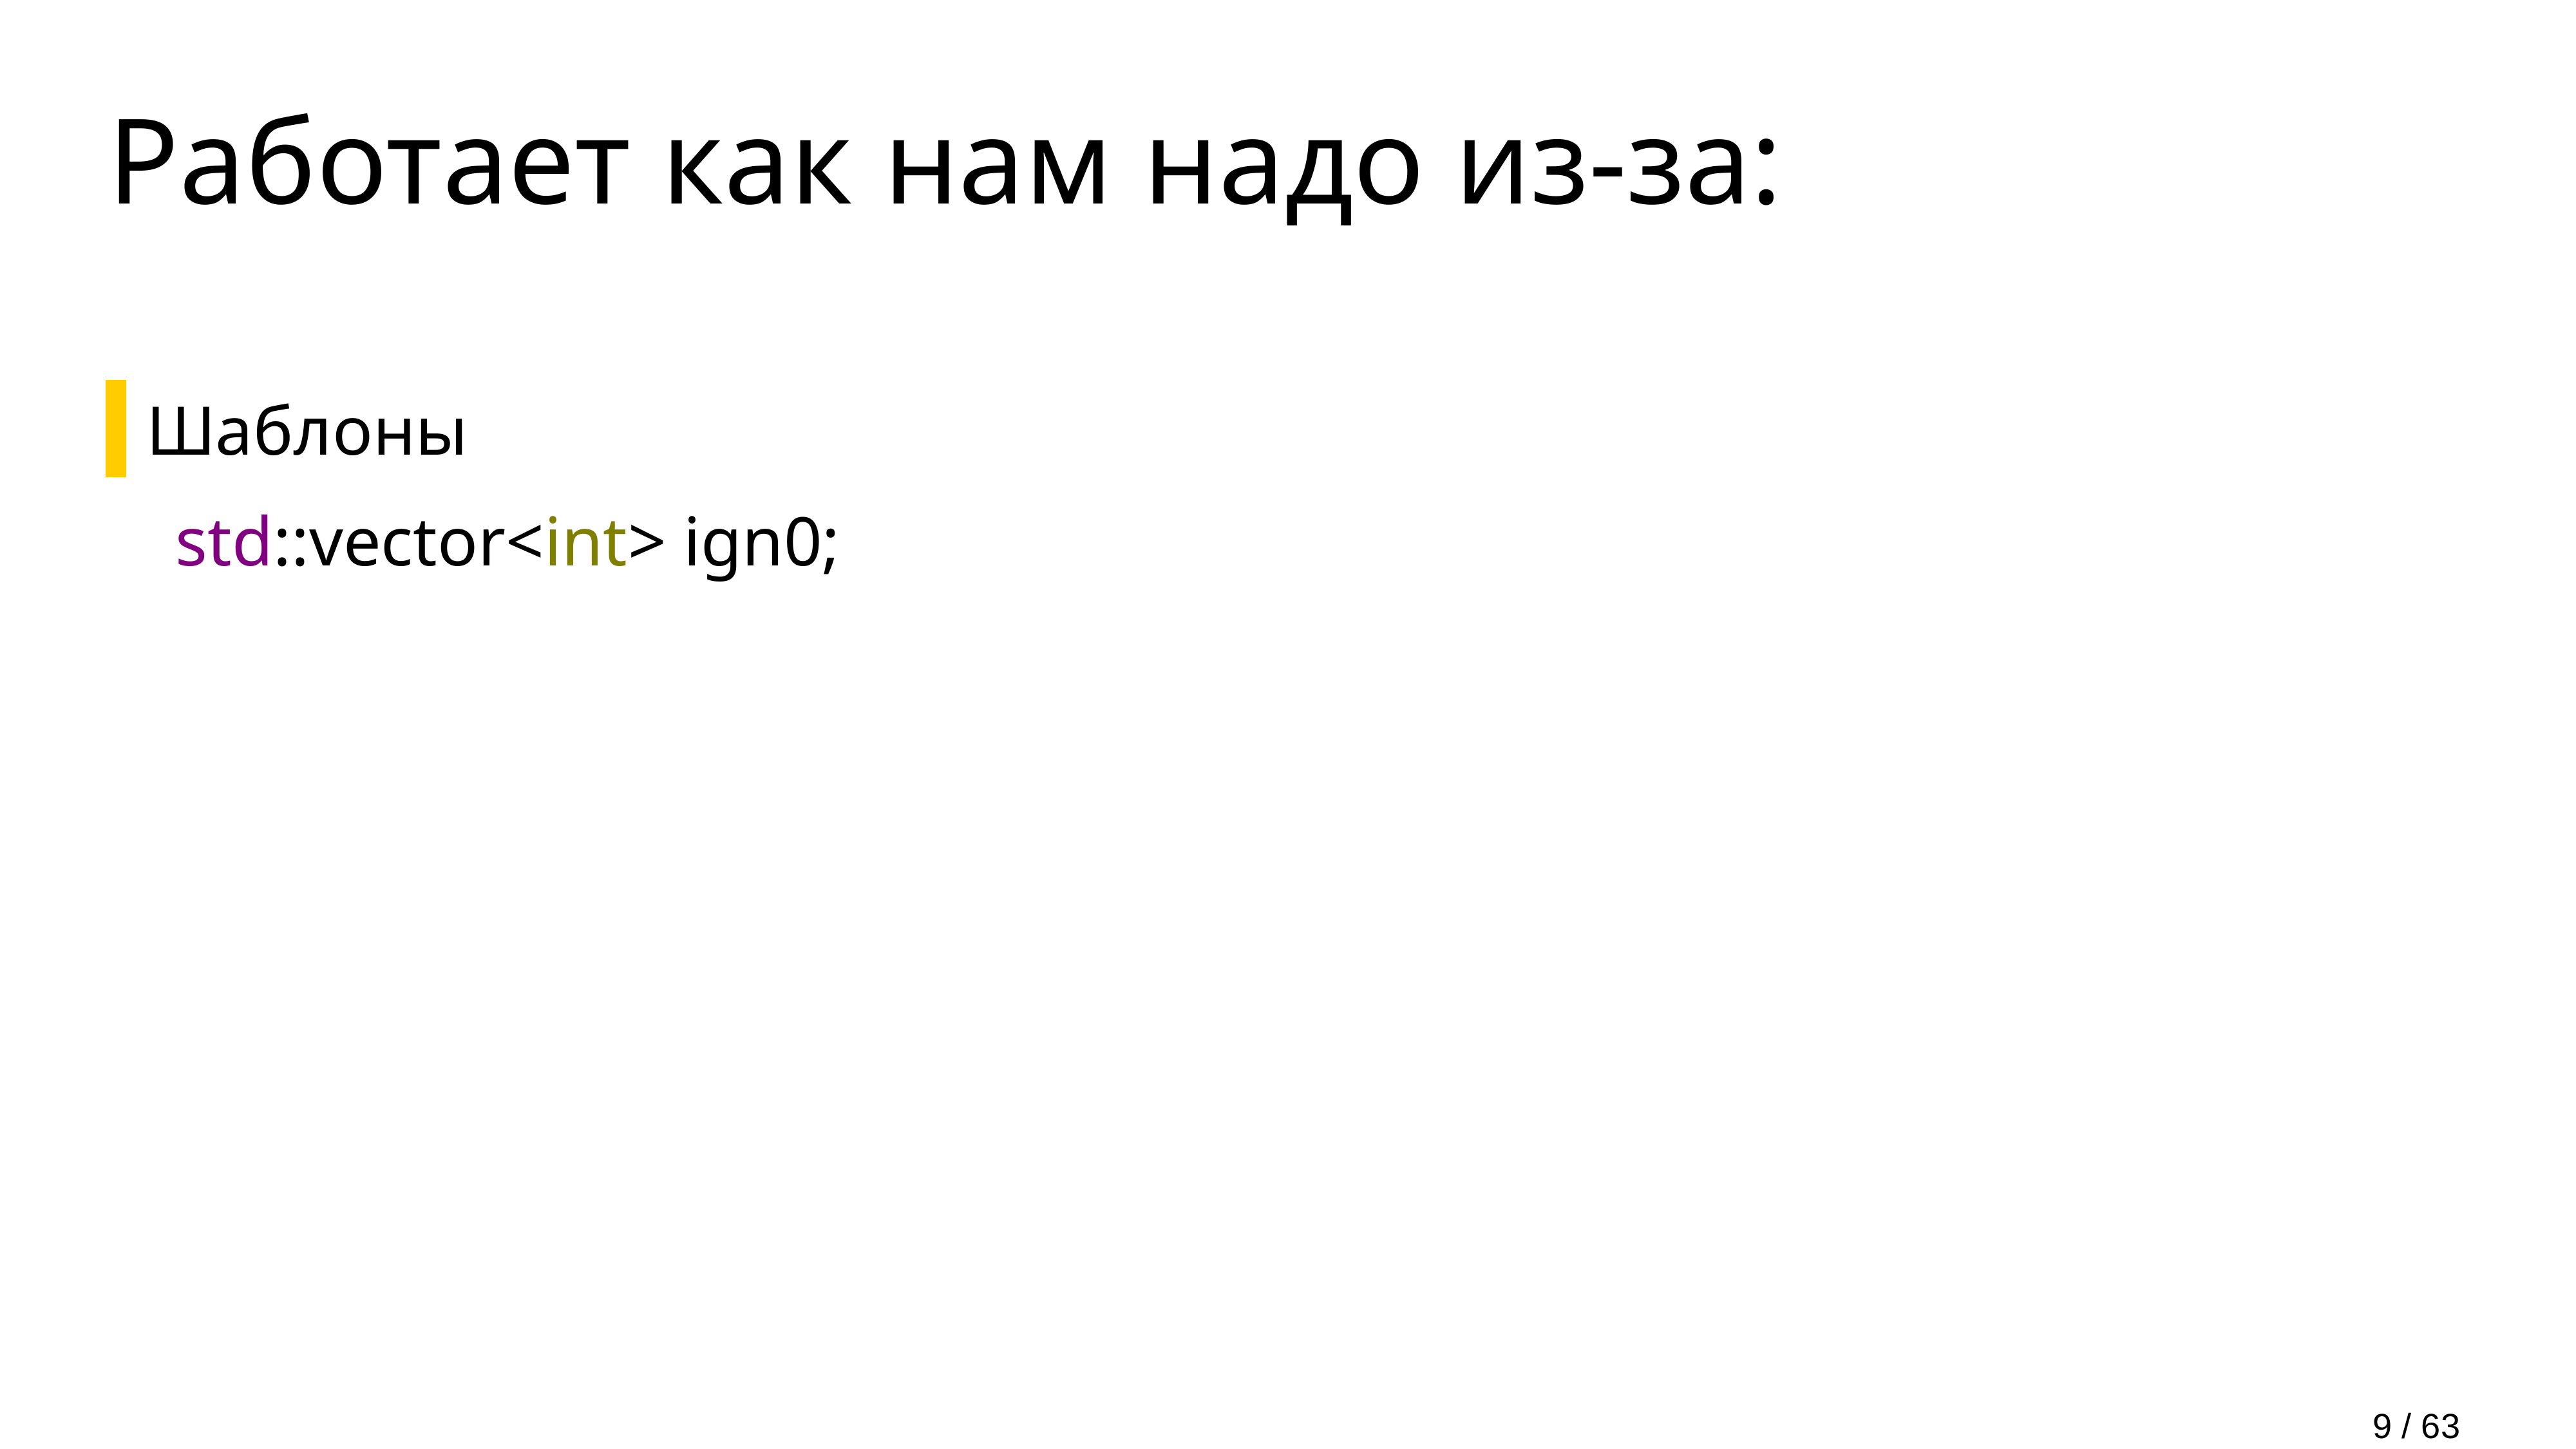

# Работает как нам надо из-за:
 Шаблоны
 std::vector<int> ign0;